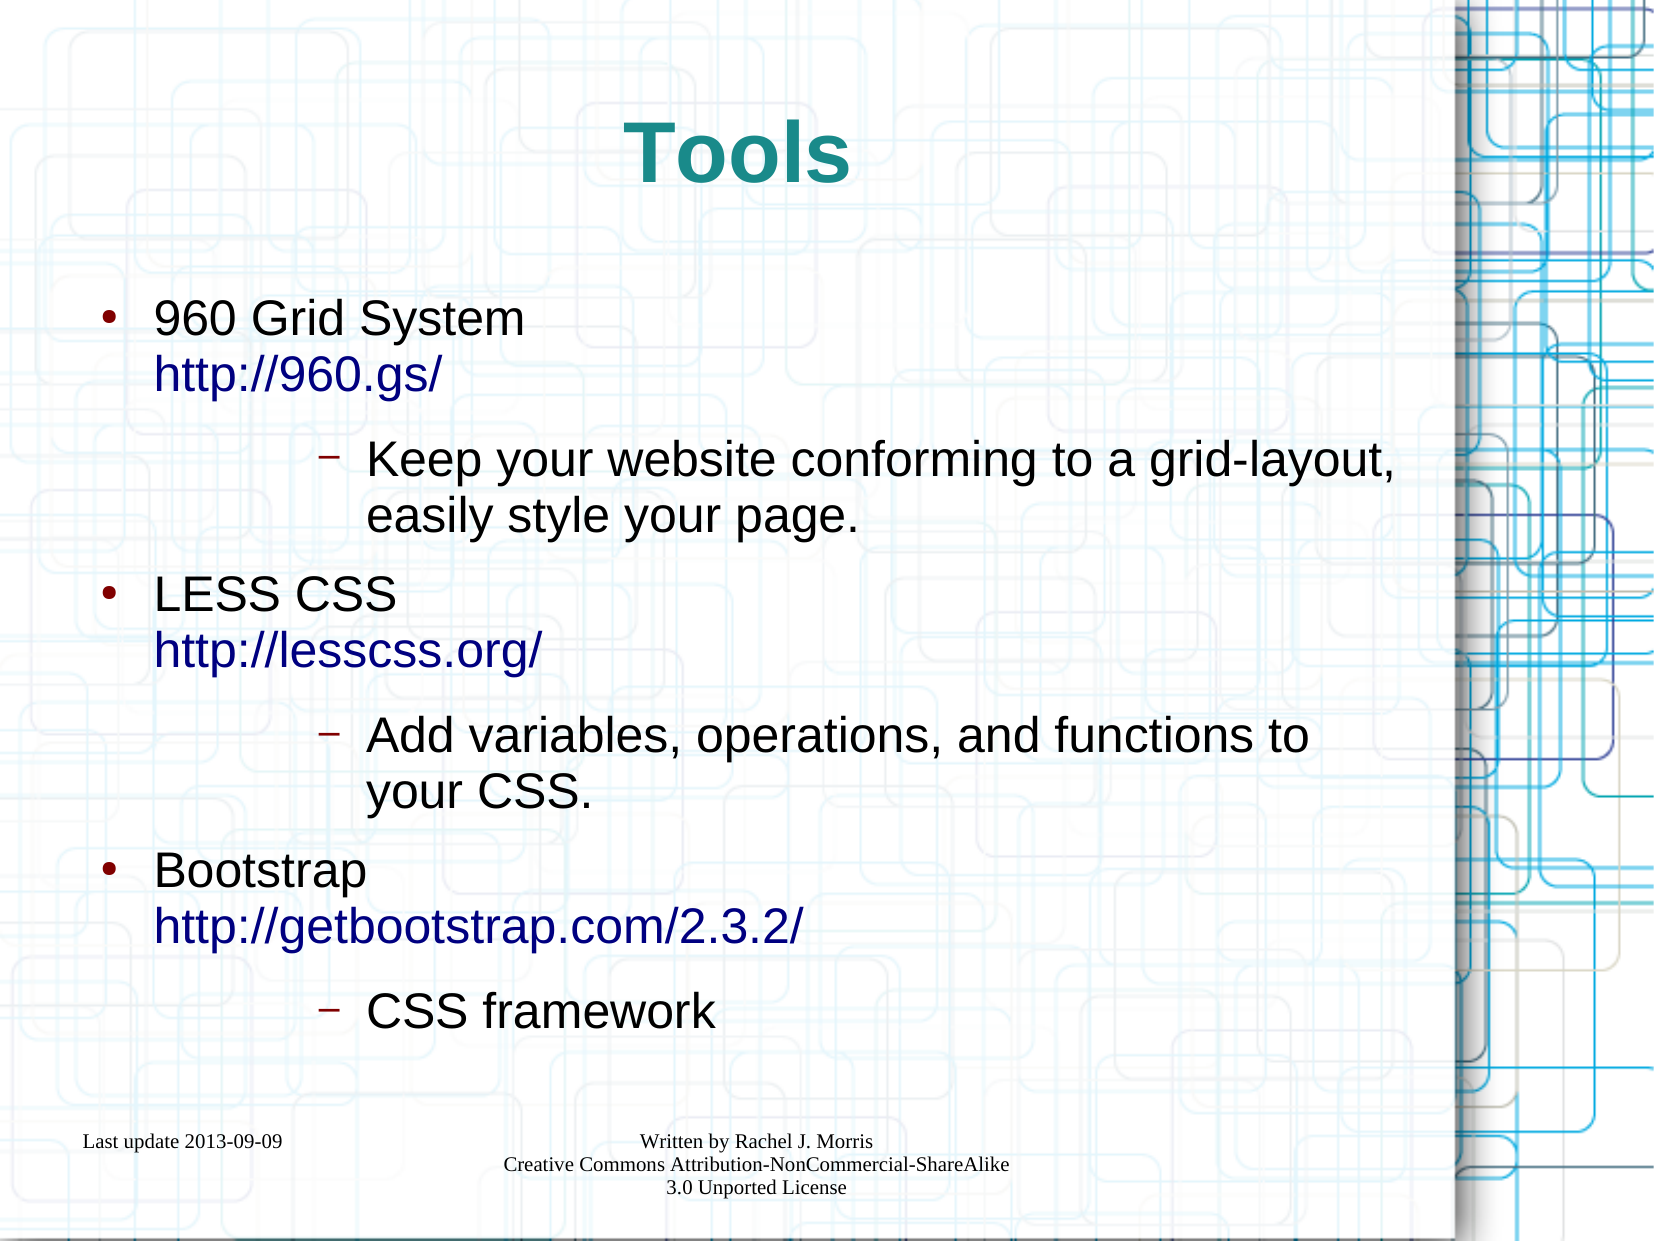

# Tools
960 Grid System
http://960.gs/
Keep your website conforming to a grid-layout, easily style your page.
LESS CSS
http://lesscss.org/
Add variables, operations, and functions to your CSS.
Bootstrap
http://getbootstrap.com/2.3.2/
CSS framework